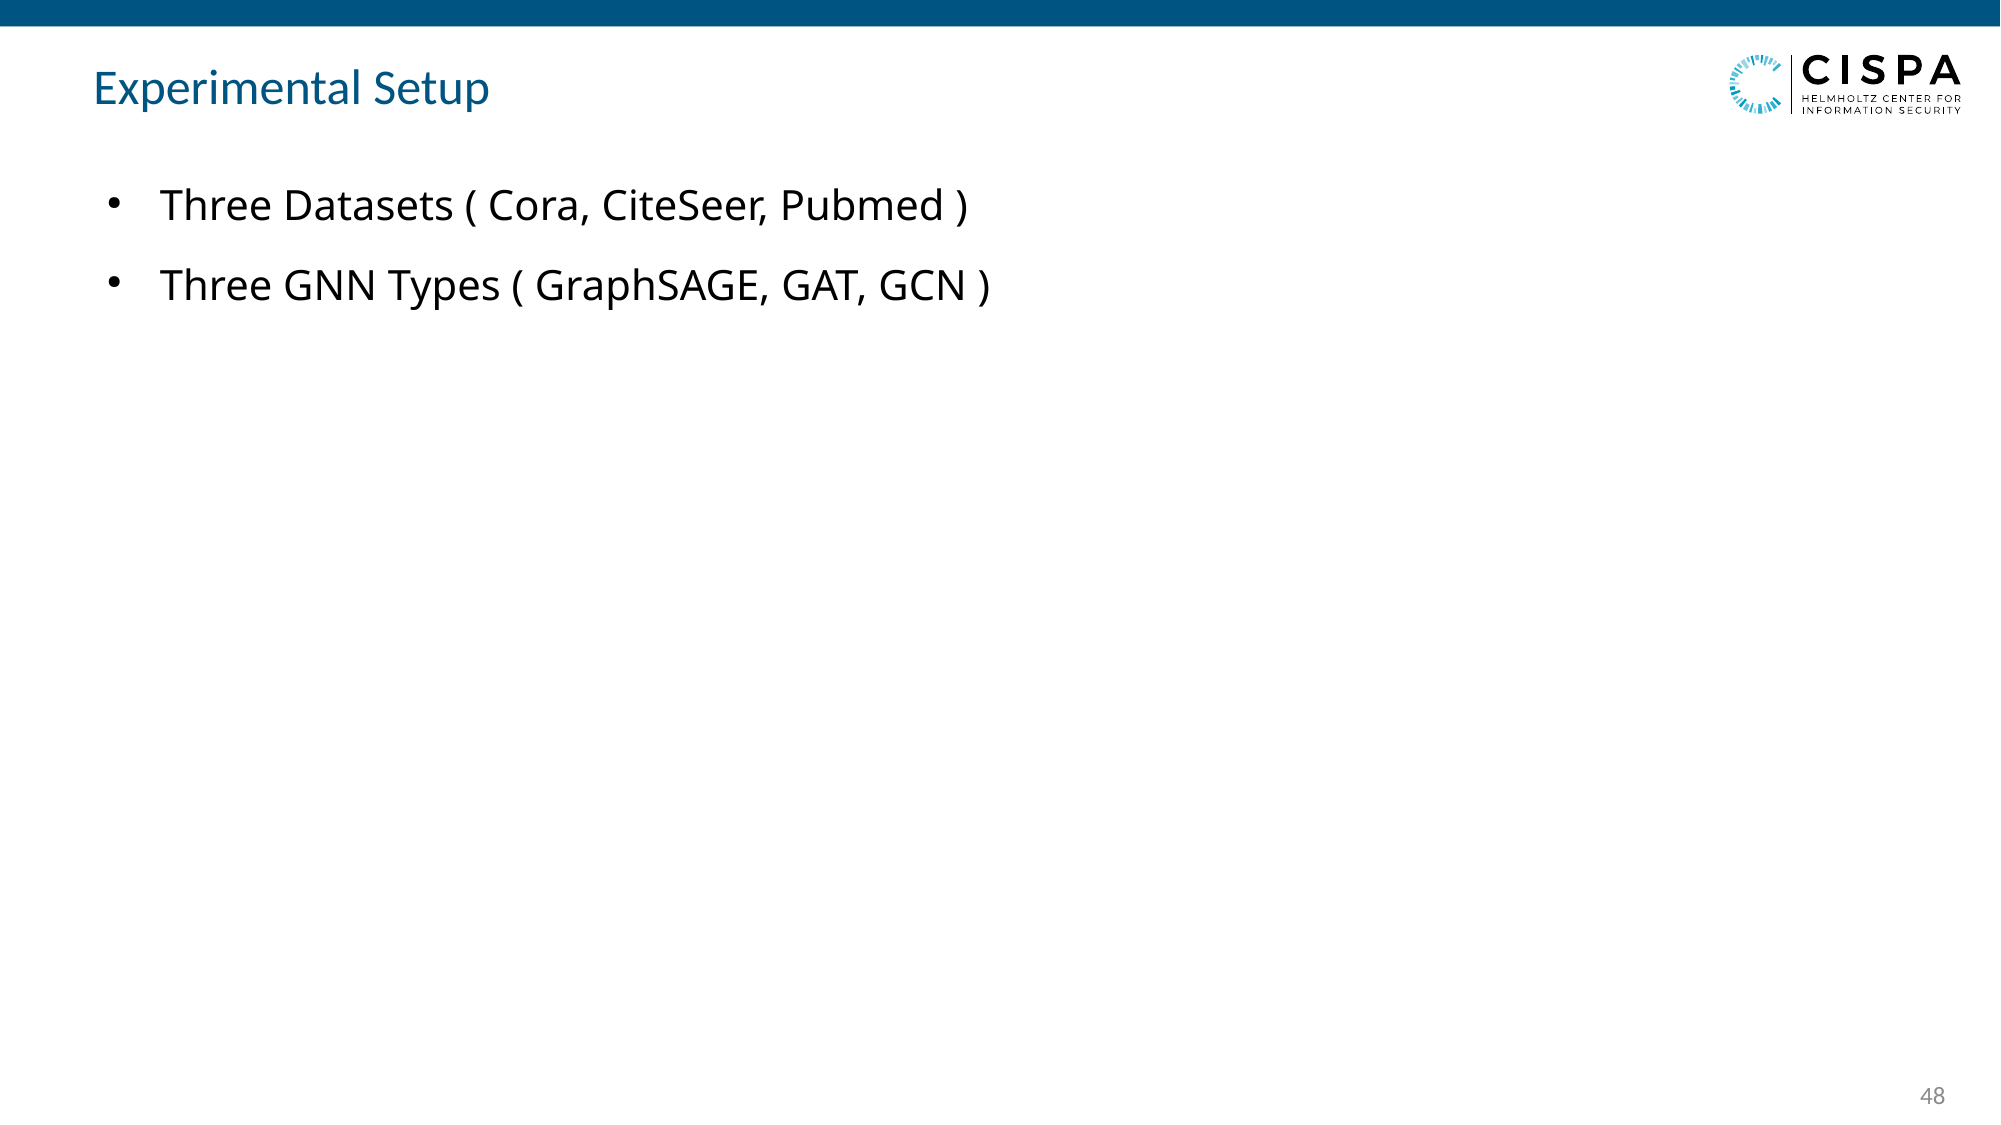

# Experimental Setup
Three Datasets ( Cora, CiteSeer, Pubmed )
Three GNN Types ( GraphSAGE, GAT, GCN )